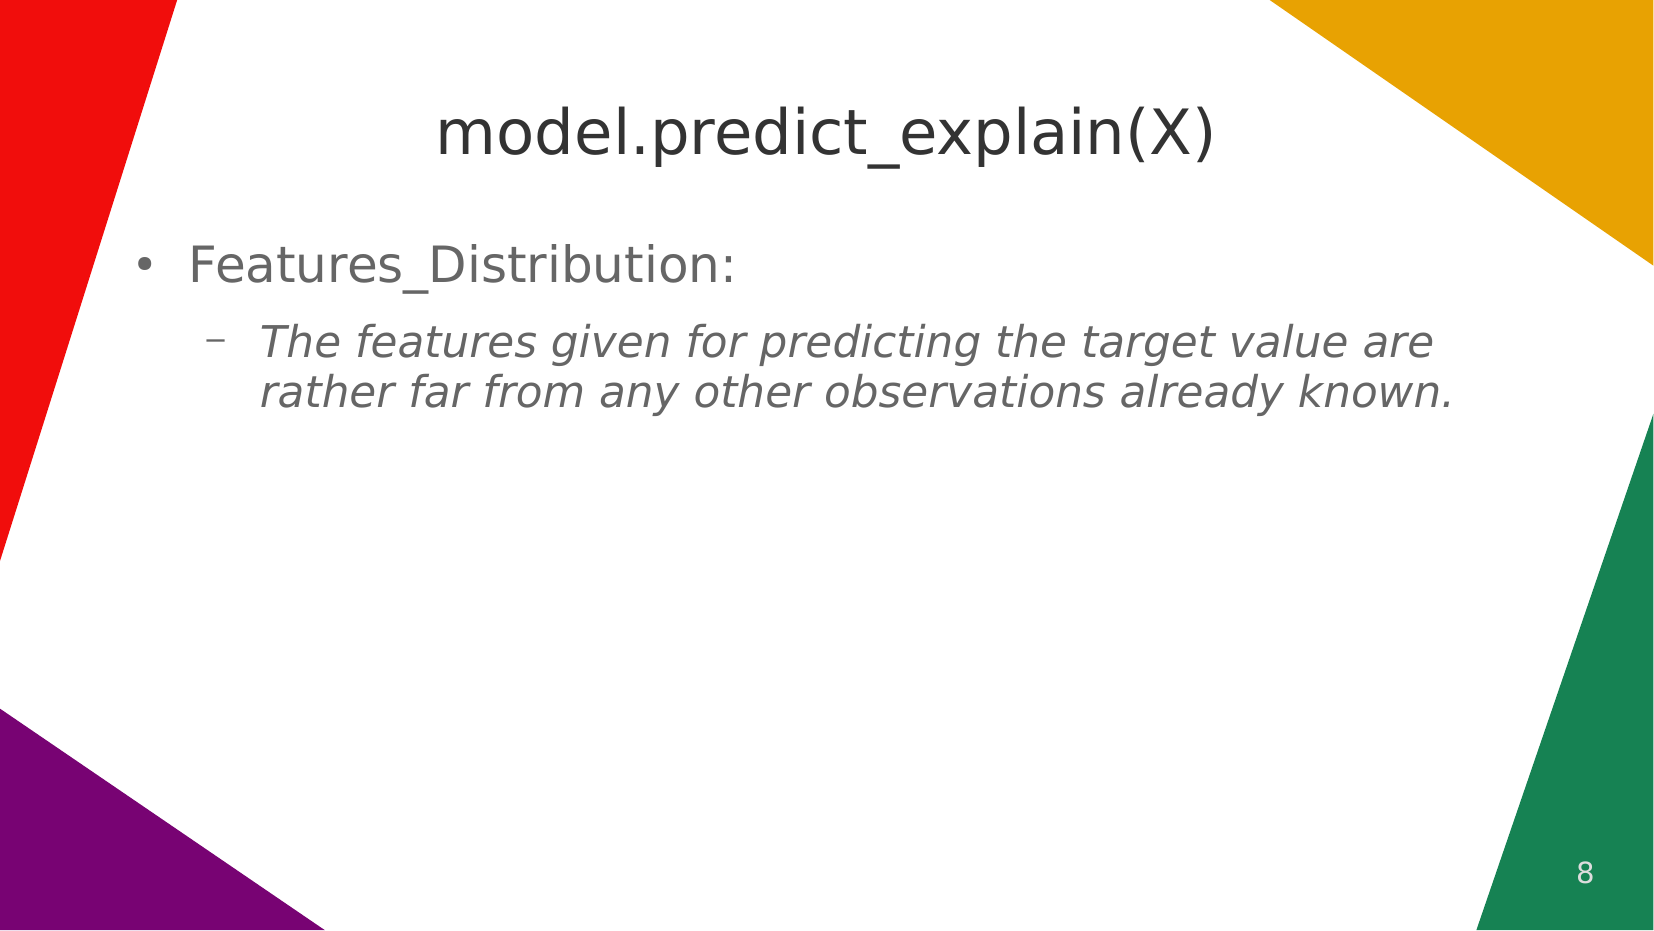

# model.predict_explain(X)
Features_Distribution:
The features given for predicting the target value are rather far from any other observations already known.
8